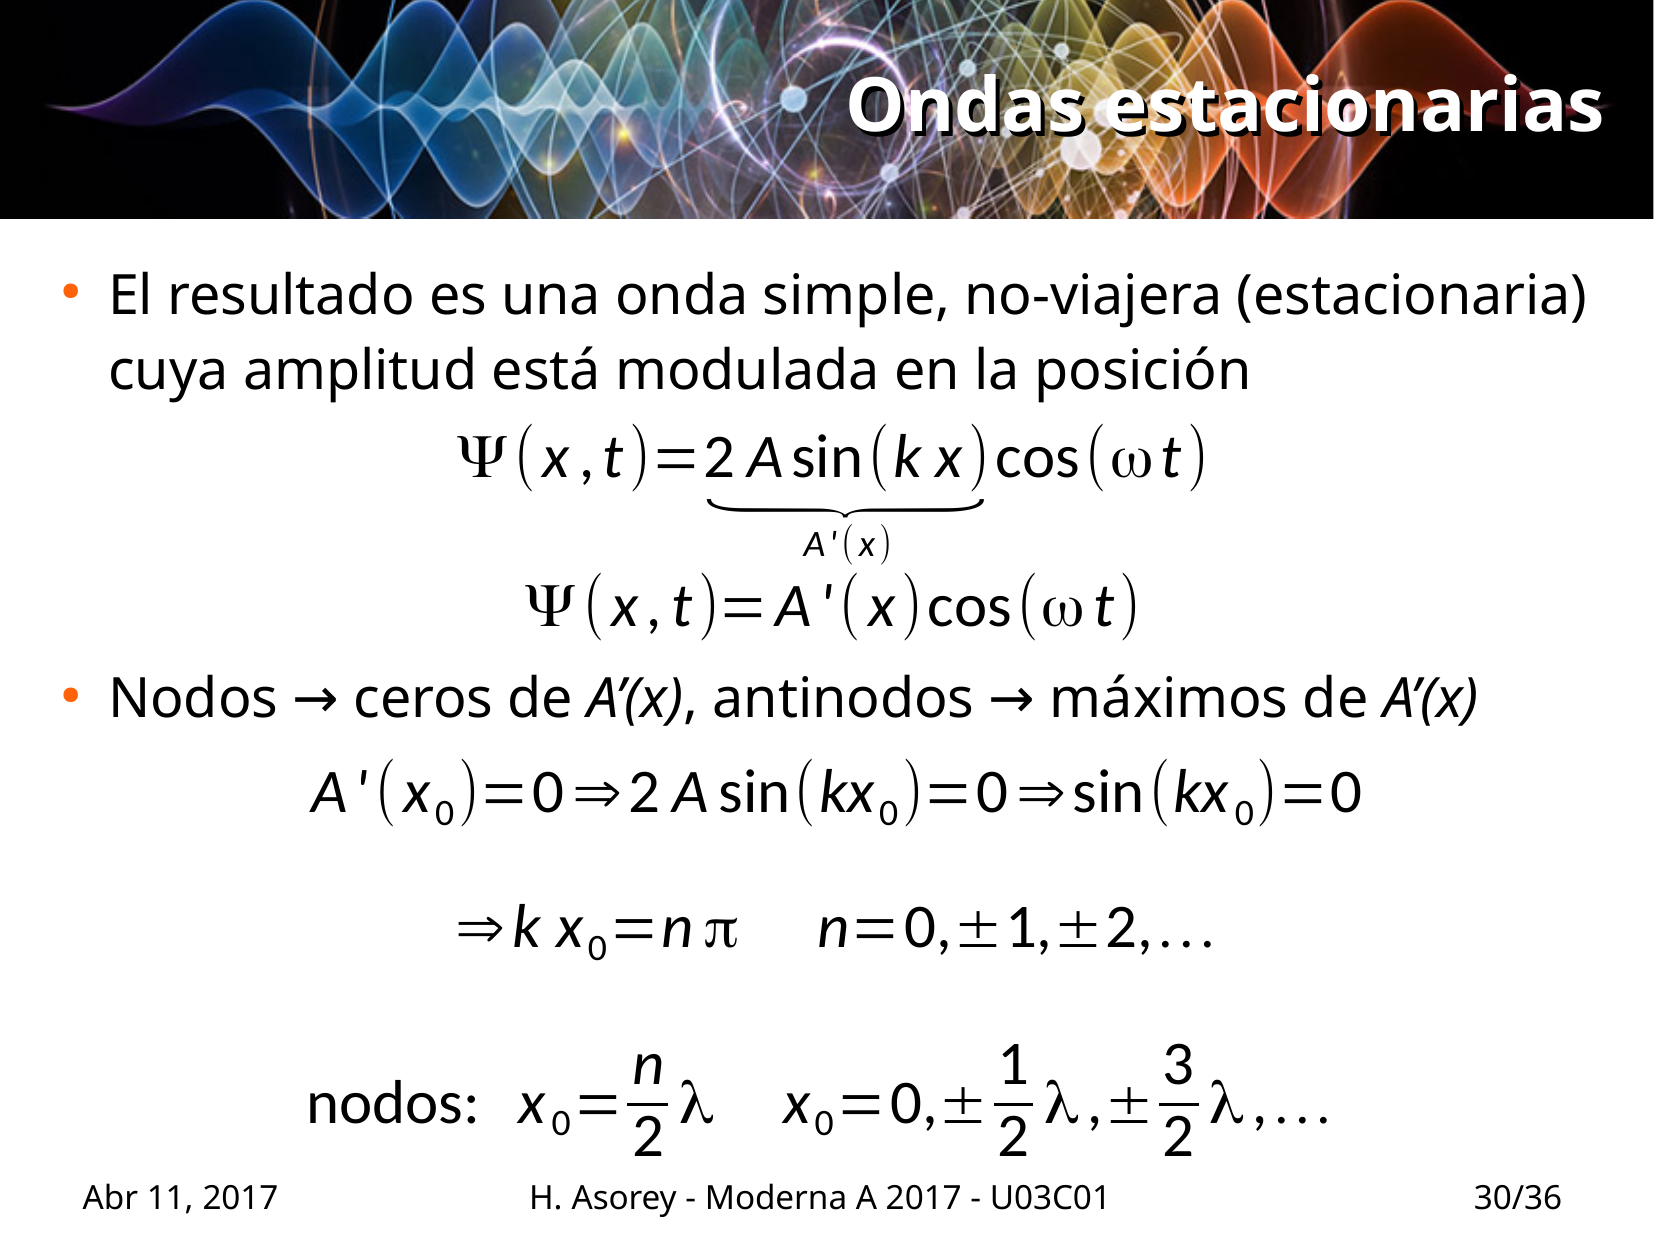

# Ondas estacionarias
El resultado es una onda simple, no-viajera (estacionaria) cuya amplitud está modulada en la posición
Nodos → ceros de A’(x), antinodos → máximos de A’(x)
Abr 11, 2017
H. Asorey - Moderna A 2017 - U03C01
30